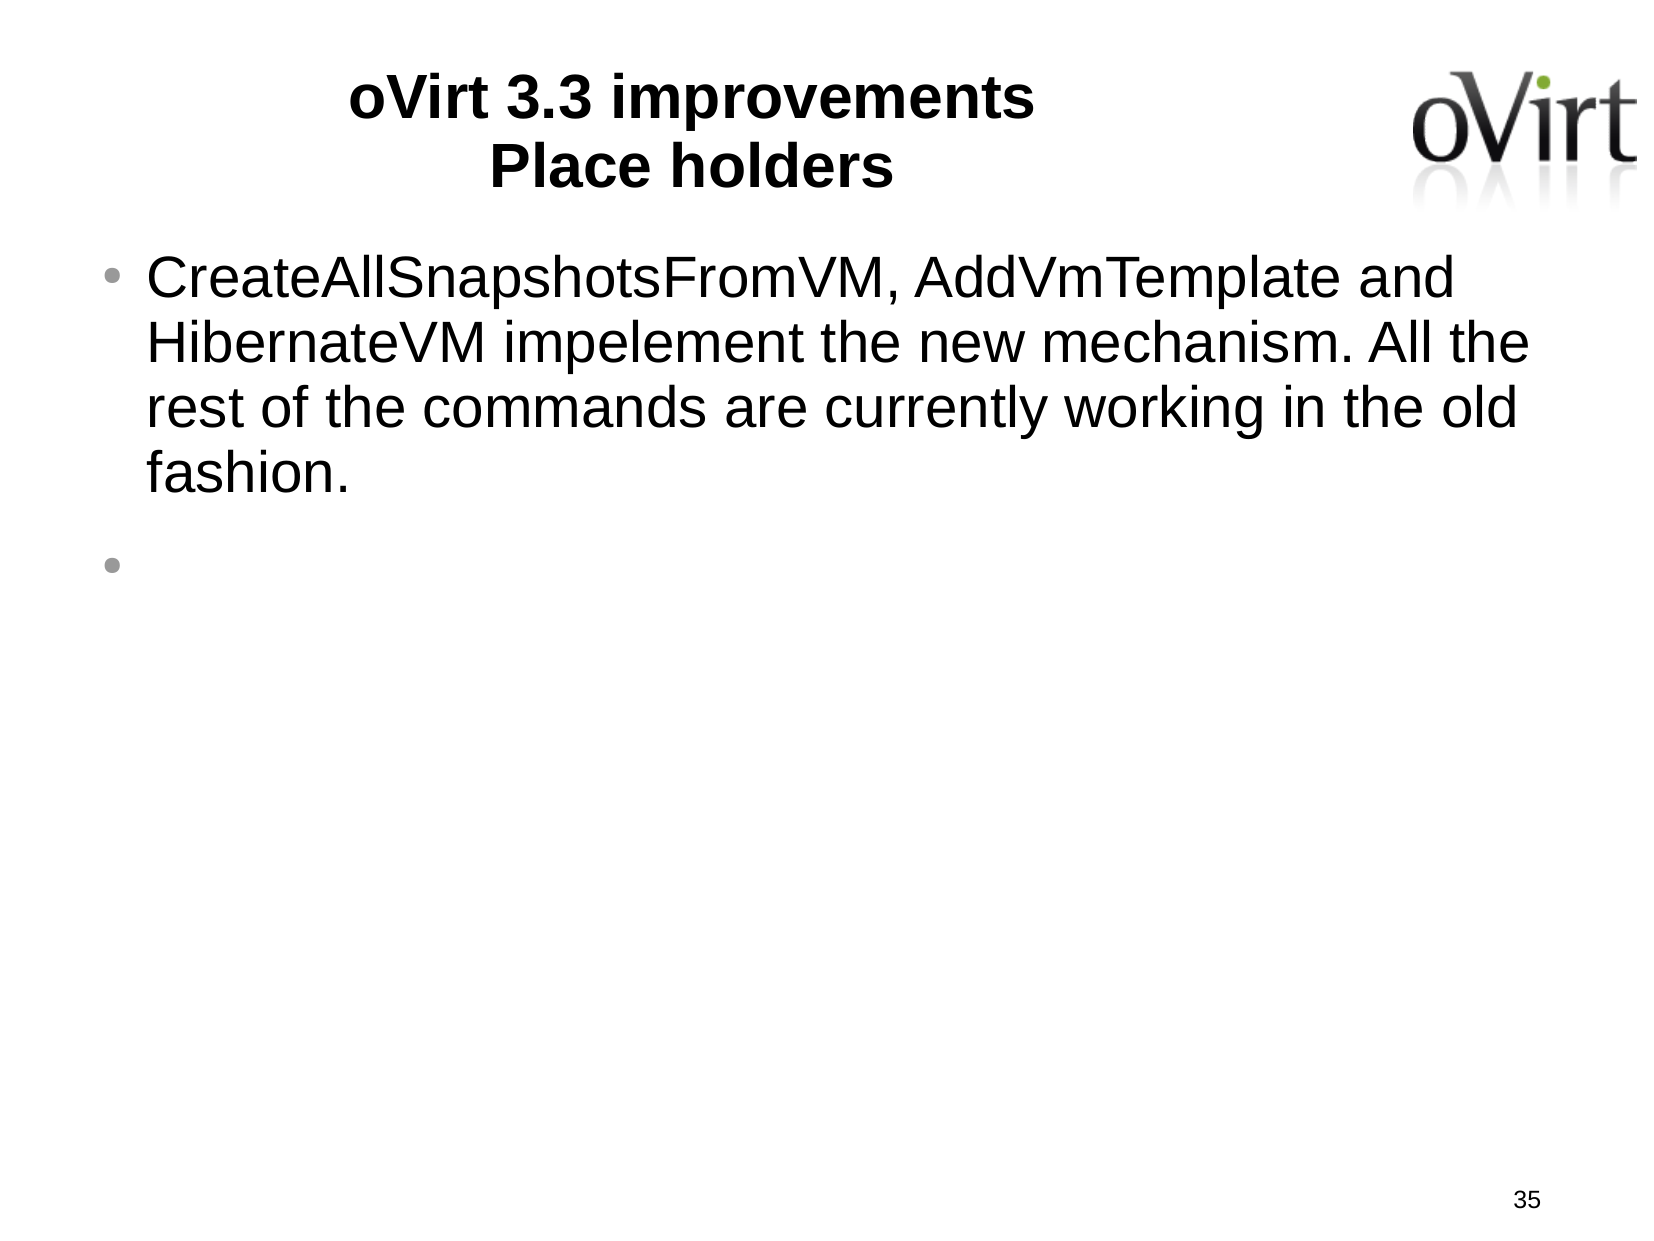

# oVirt 3.3 improvements Place holders
CreateAllSnapshotsFromVM, AddVmTemplate and HibernateVM impelement the new mechanism. All the rest of the commands are currently working in the old fashion.